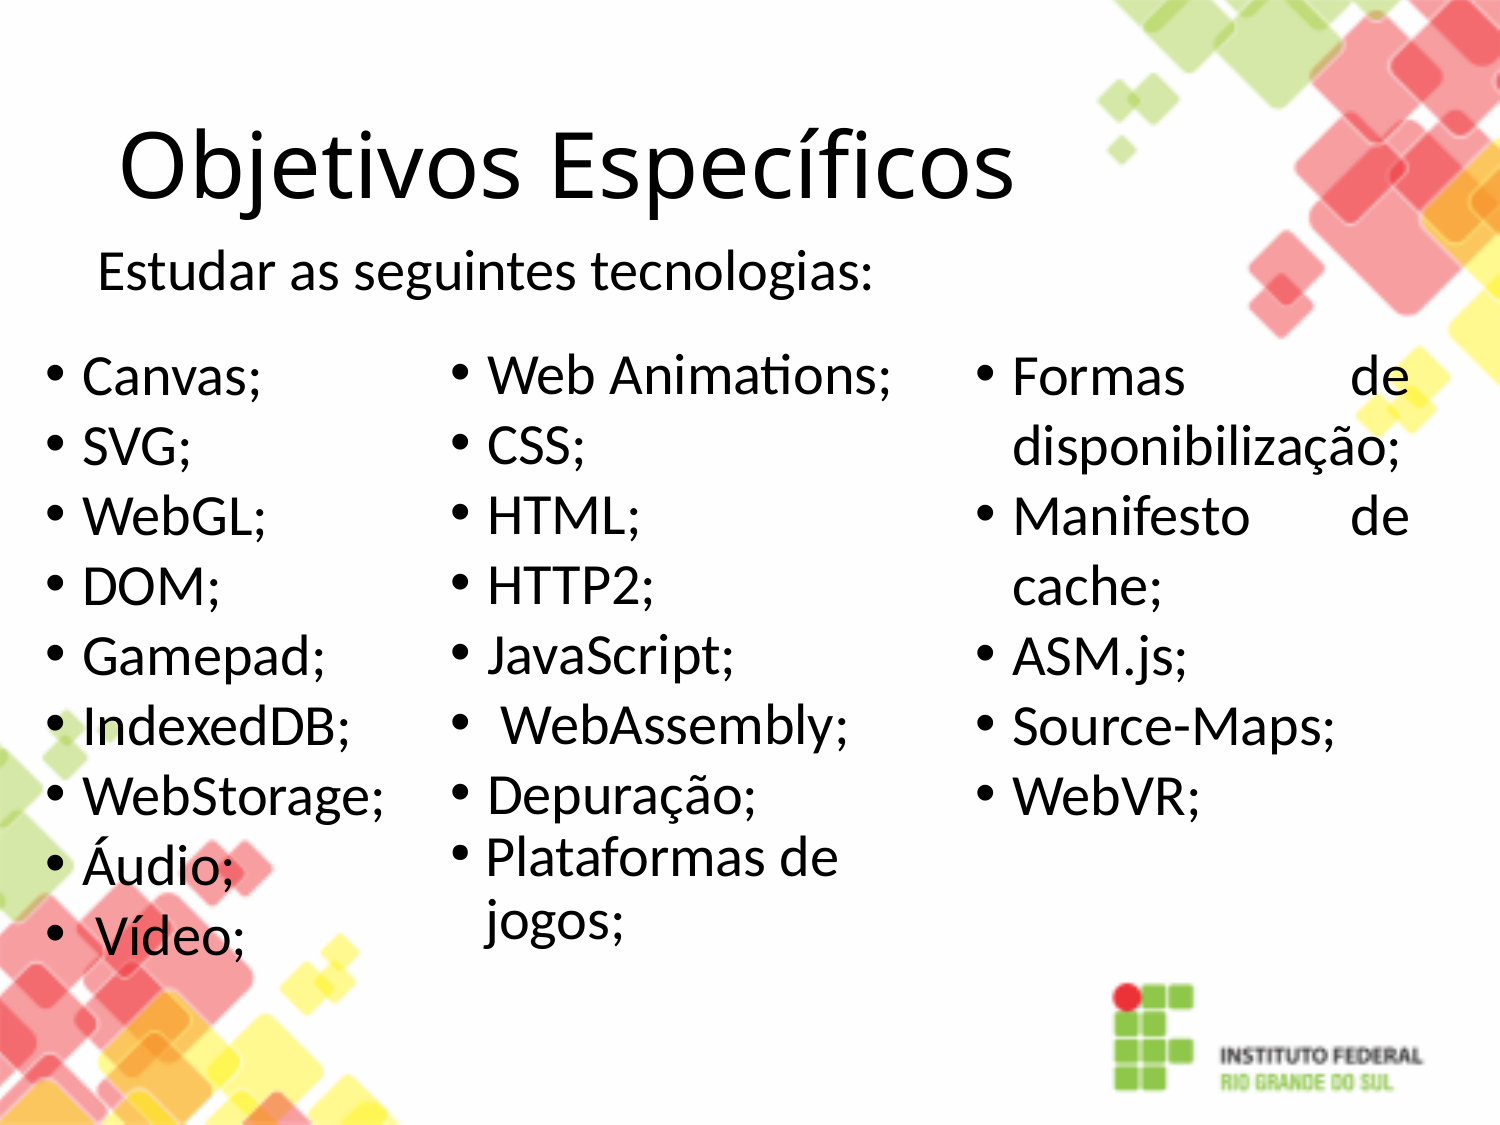

Objetivos Específicos
Estudar as seguintes tecnologias:
Web Animations;
CSS;
HTML;
HTTP2;
JavaScript;
 WebAssembly;
Depuração;
Plataformas de jogos;
Canvas;
SVG;
WebGL;
DOM;
Gamepad;
IndexedDB;
WebStorage;
Áudio;
 Vídeo;
Formas de disponibilização;
Manifesto de cache;
ASM.js;
Source-Maps;
WebVR;